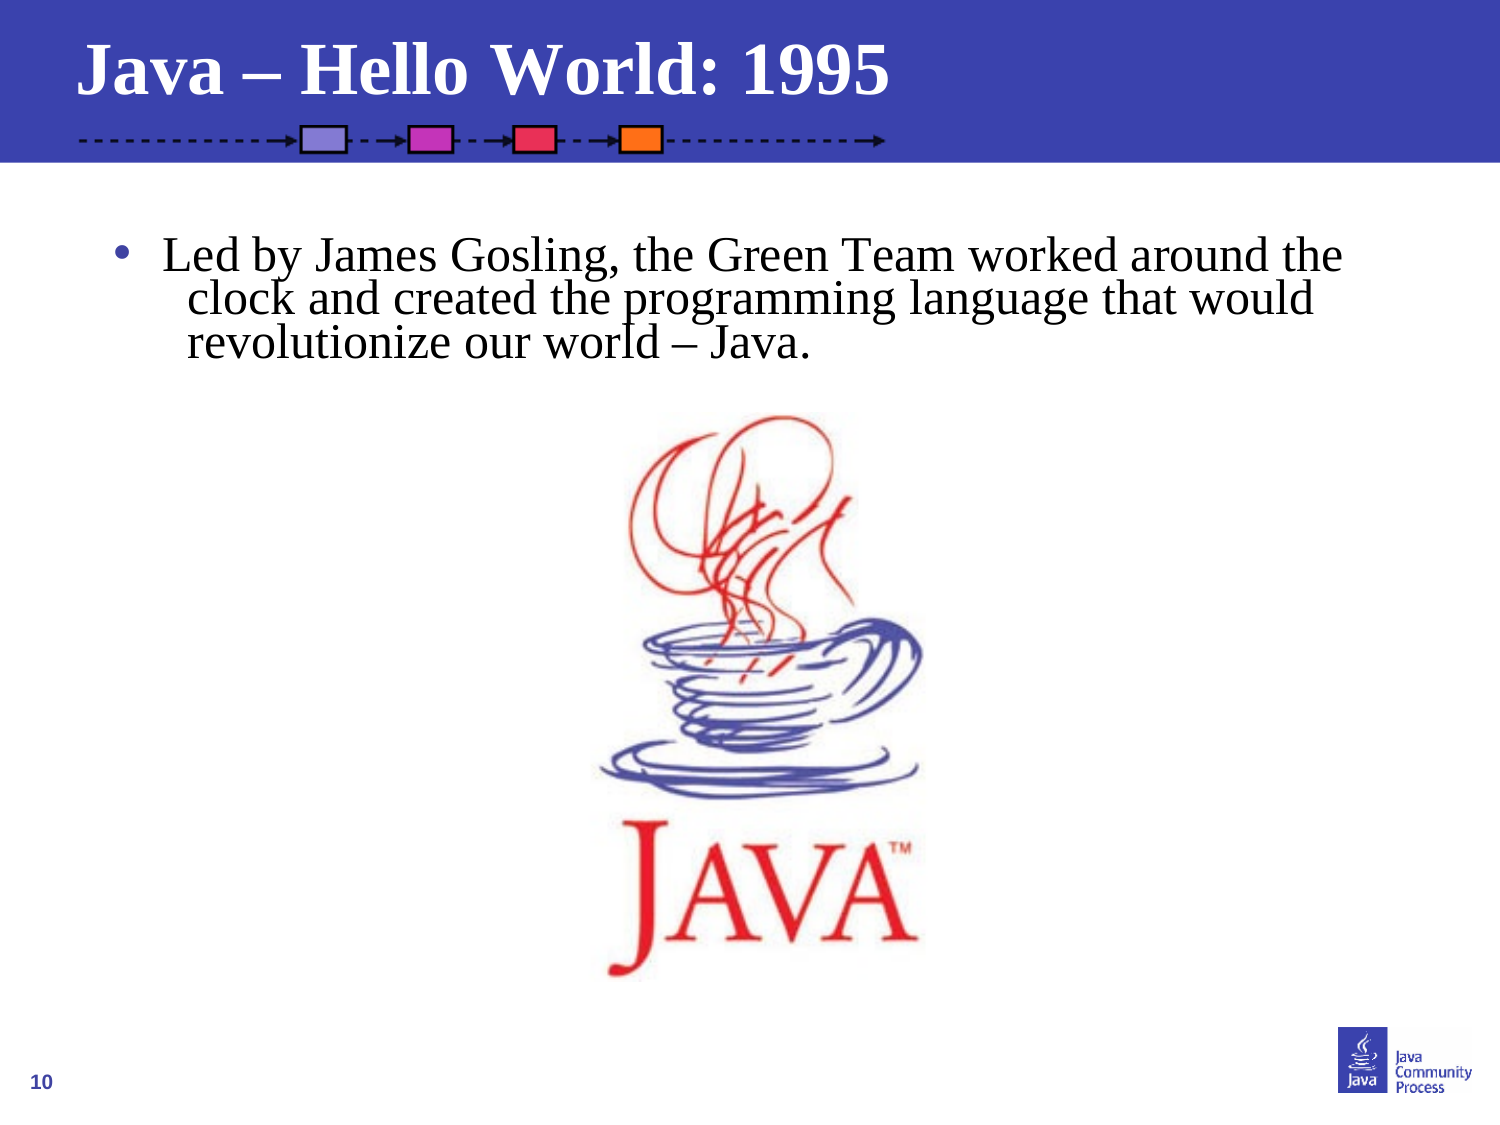

# Java – Hello World: 1995
 Led by James Gosling, the Green Team worked around the clock and created the programming language that would revolutionize our world – Java.